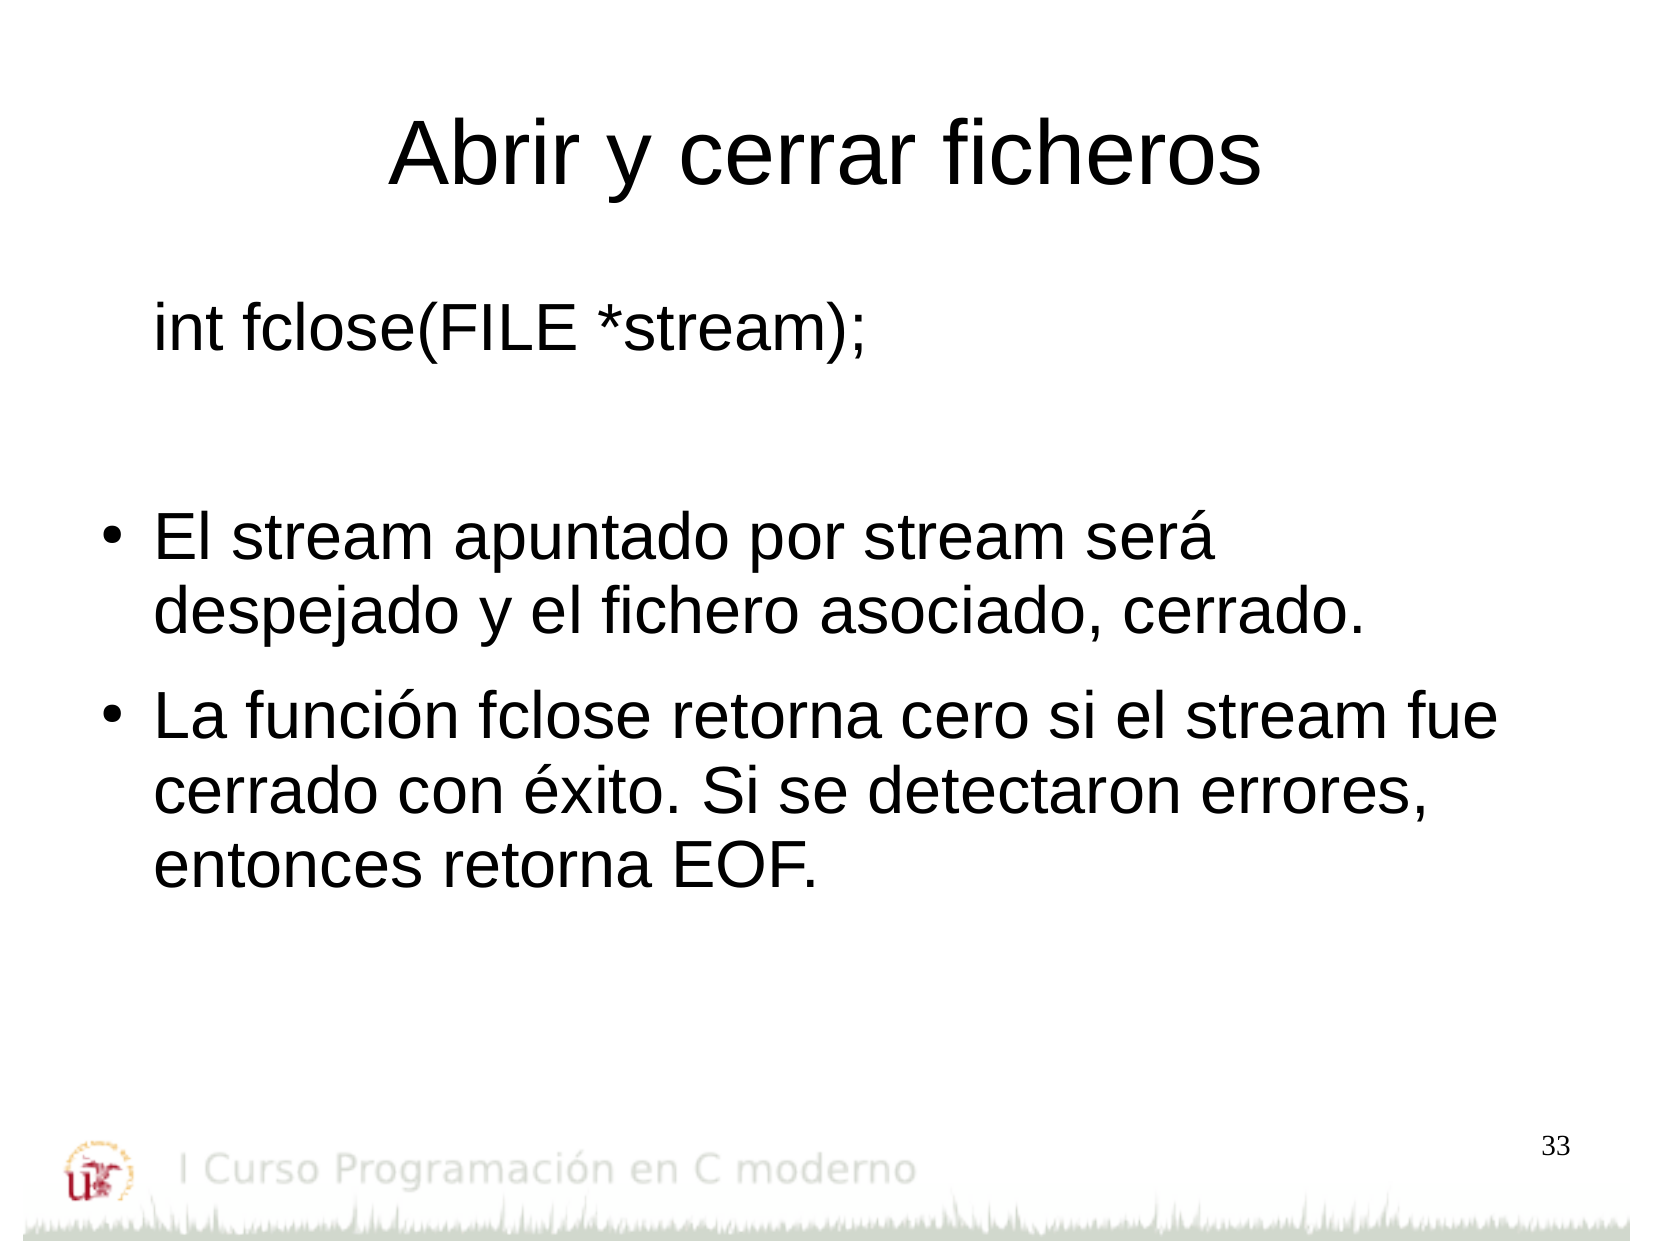

# Abrir y cerrar ficheros
int fclose(FILE *stream);
El stream apuntado por stream será despejado y el fichero asociado, cerrado.
La función fclose retorna cero si el stream fue cerrado con éxito. Si se detectaron errores, entonces retorna EOF.
33